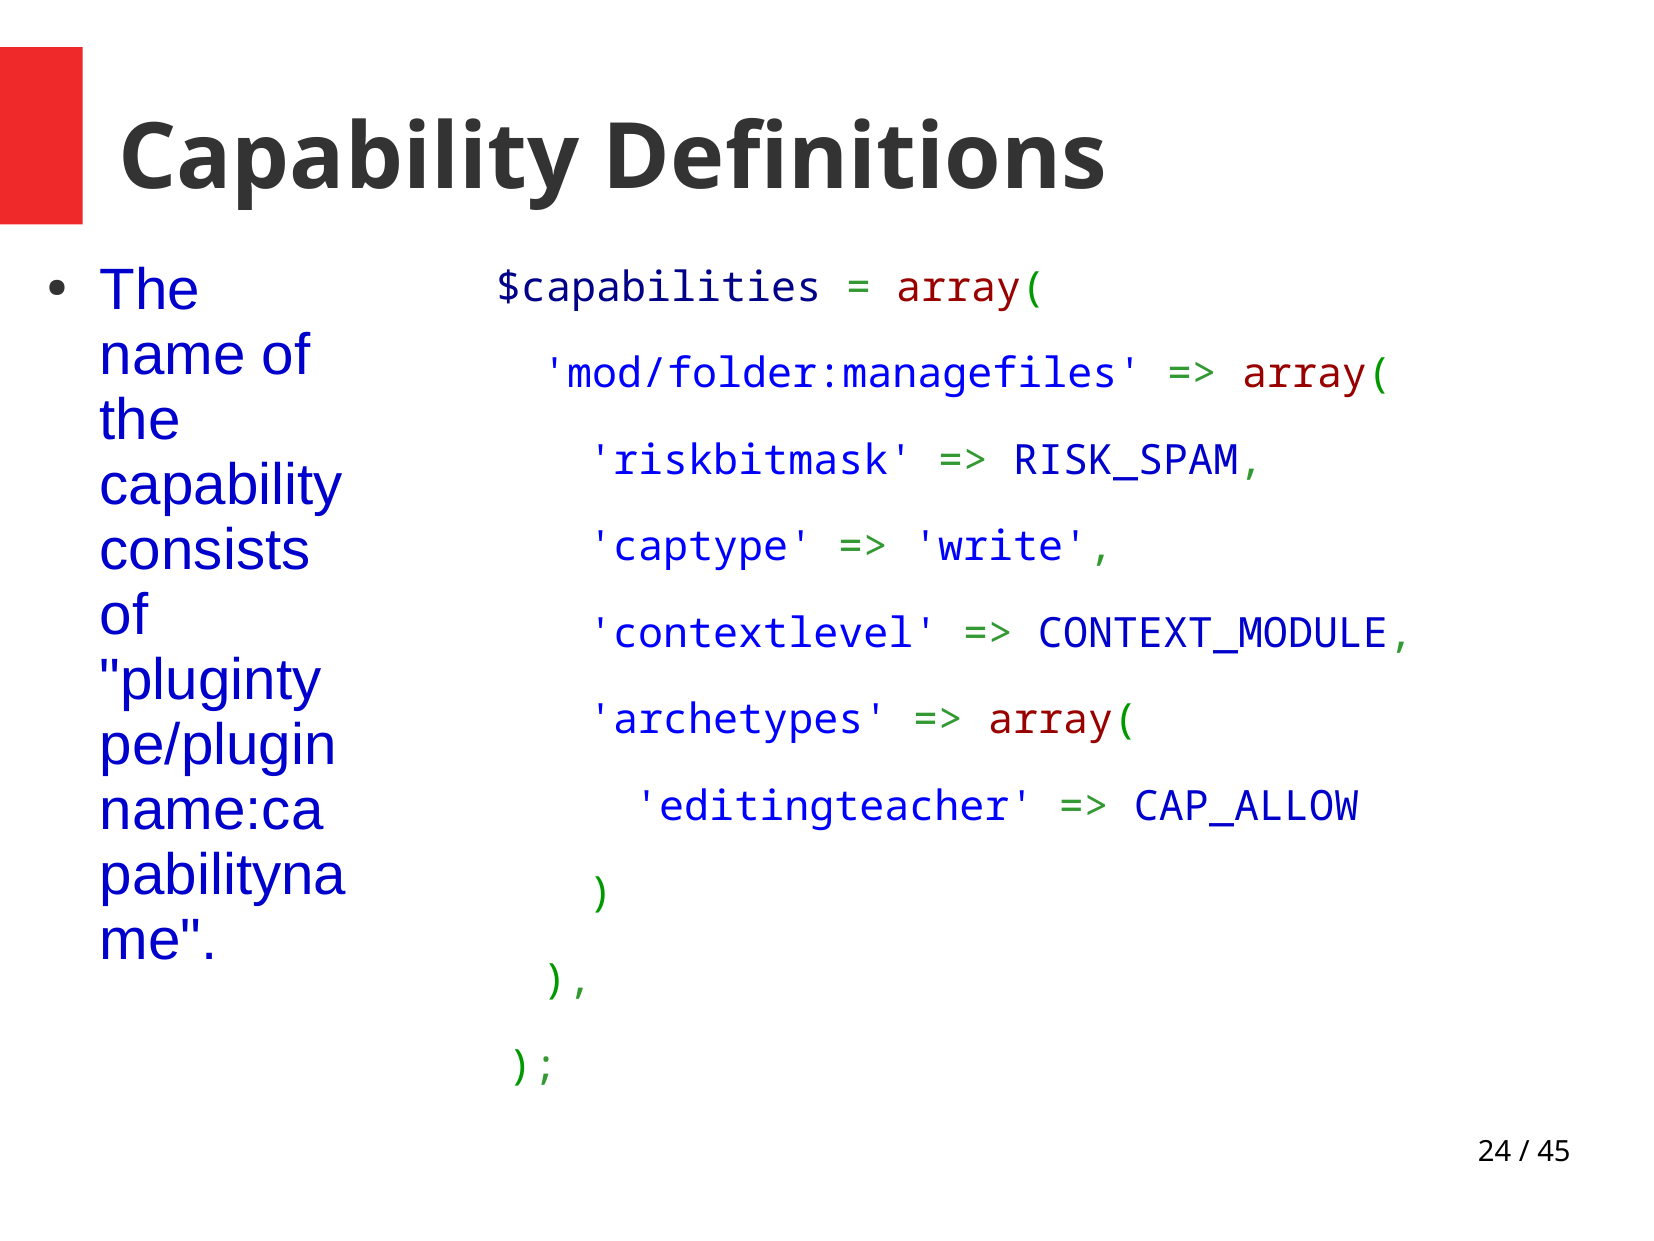

# Capability Definitions
The name of the capability consists of "plugintype/pluginname:capabilityname".
$capabilities = array(
 'mod/folder:managefiles' => array(
 'riskbitmask' => RISK_SPAM,
 'captype' => 'write',
 'contextlevel' => CONTEXT_MODULE,
 'archetypes' => array(
 'editingteacher' => CAP_ALLOW
 )
 ),
 );
24